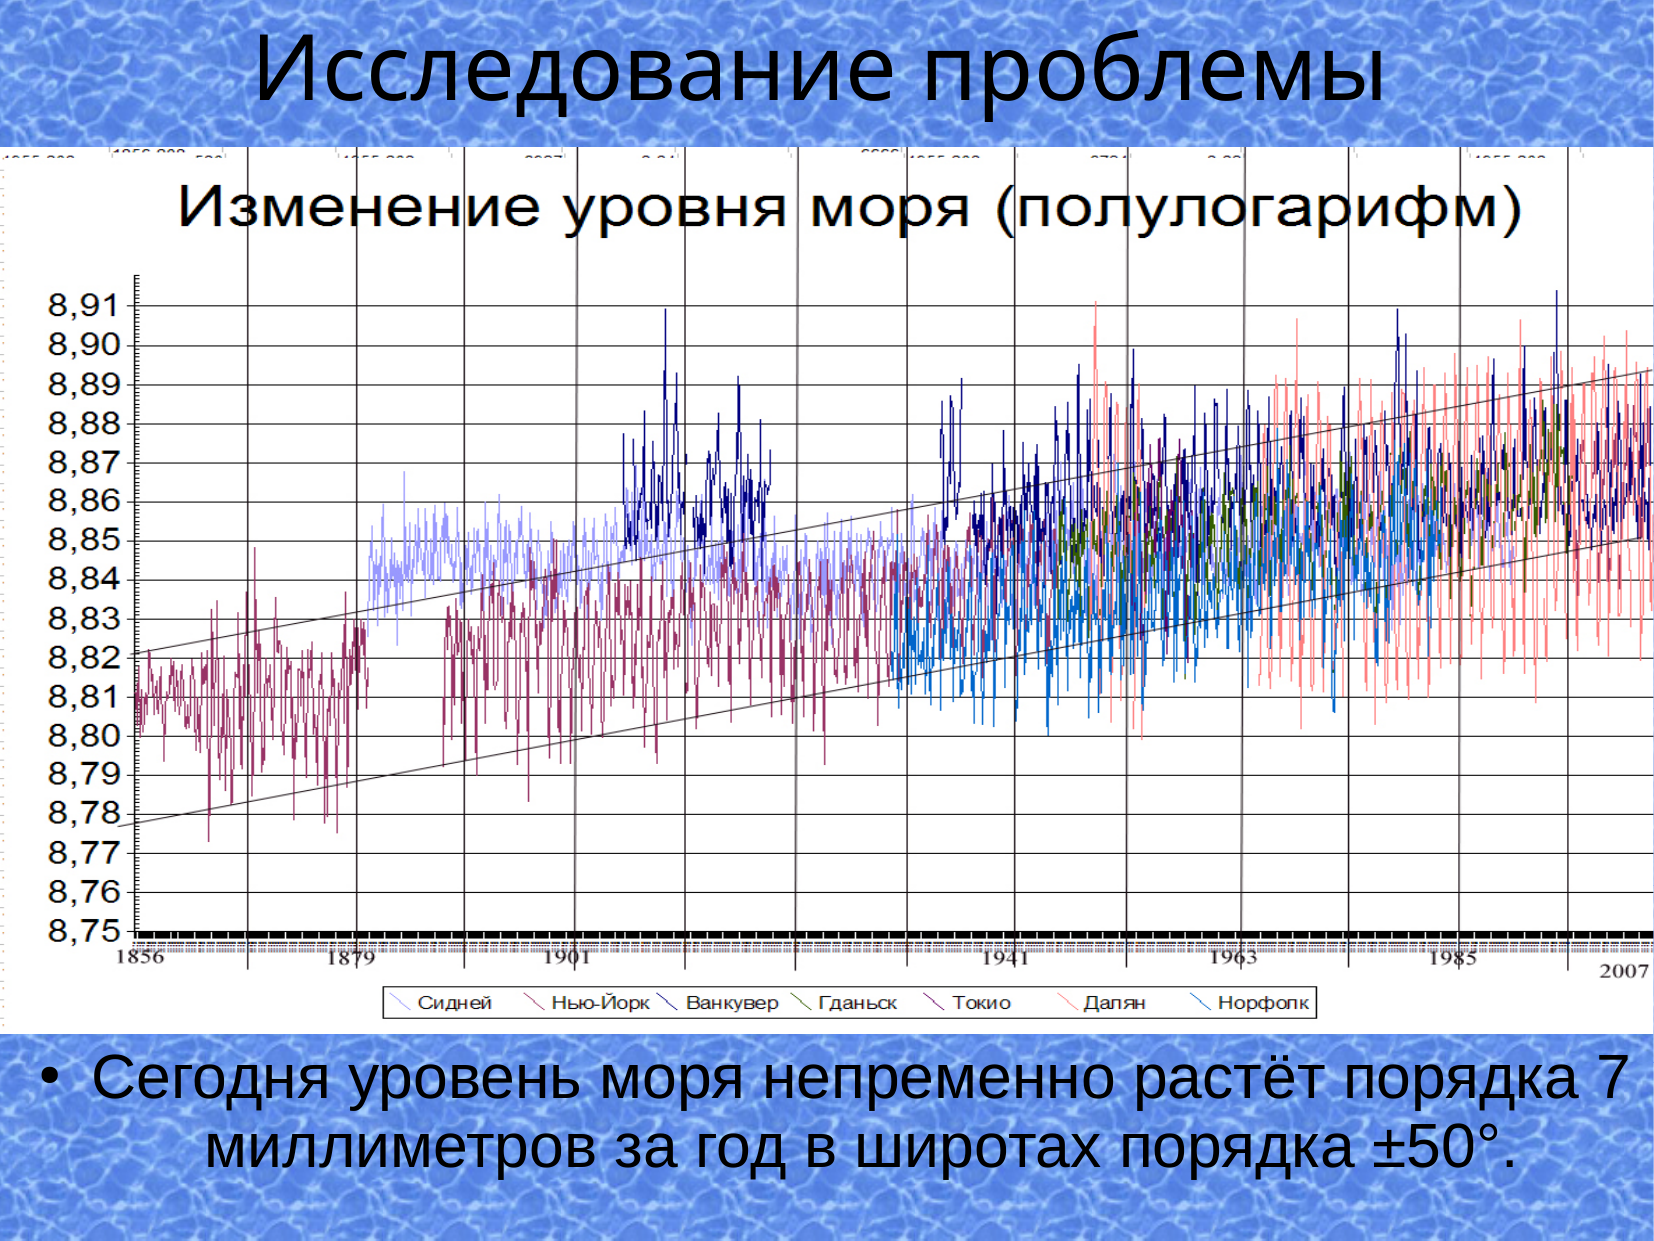

# Исследование проблемы
Сегодня уровень моря непременно растёт порядка 7 миллиметров за год в широтах порядка ±50°.